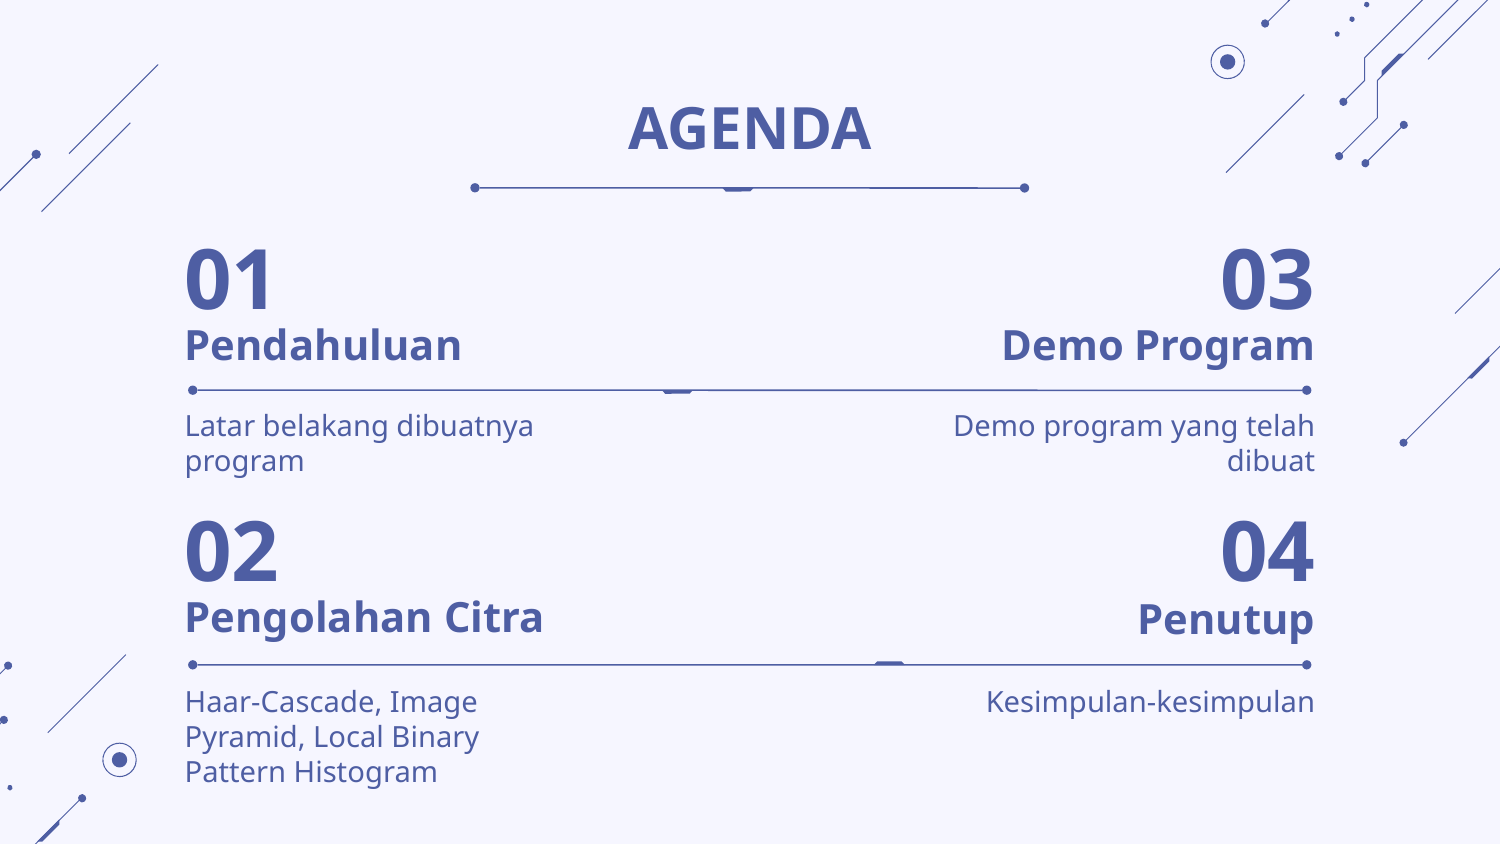

# AGENDA
01
03
Pendahuluan
Demo Program
Latar belakang dibuatnya program
Demo program yang telah dibuat
02
04
Pengolahan Citra
Penutup
Haar-Cascade, Image Pyramid, Local Binary Pattern Histogram
Kesimpulan-kesimpulan